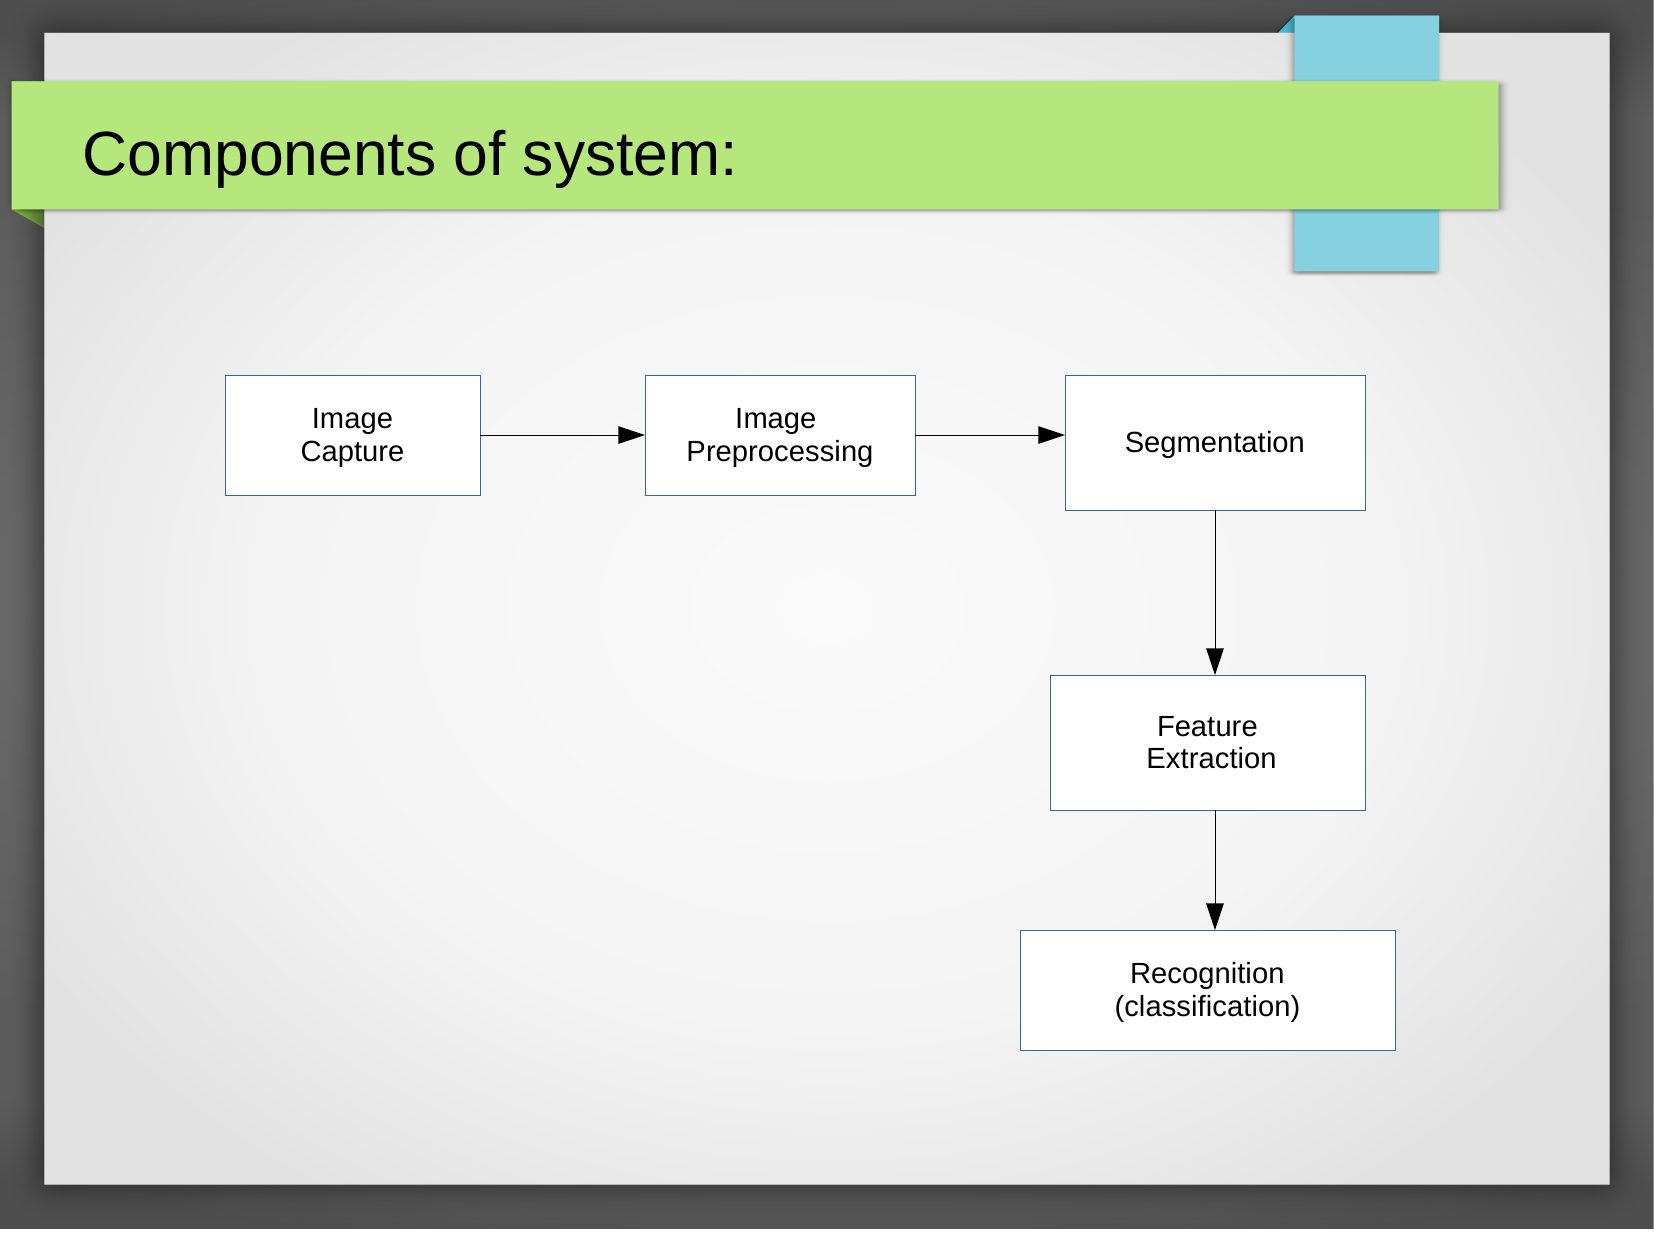

# Components of system:
Image
Capture
Image
Preprocessing
Segmentation
Feature
 Extraction
Recognition
(classification)